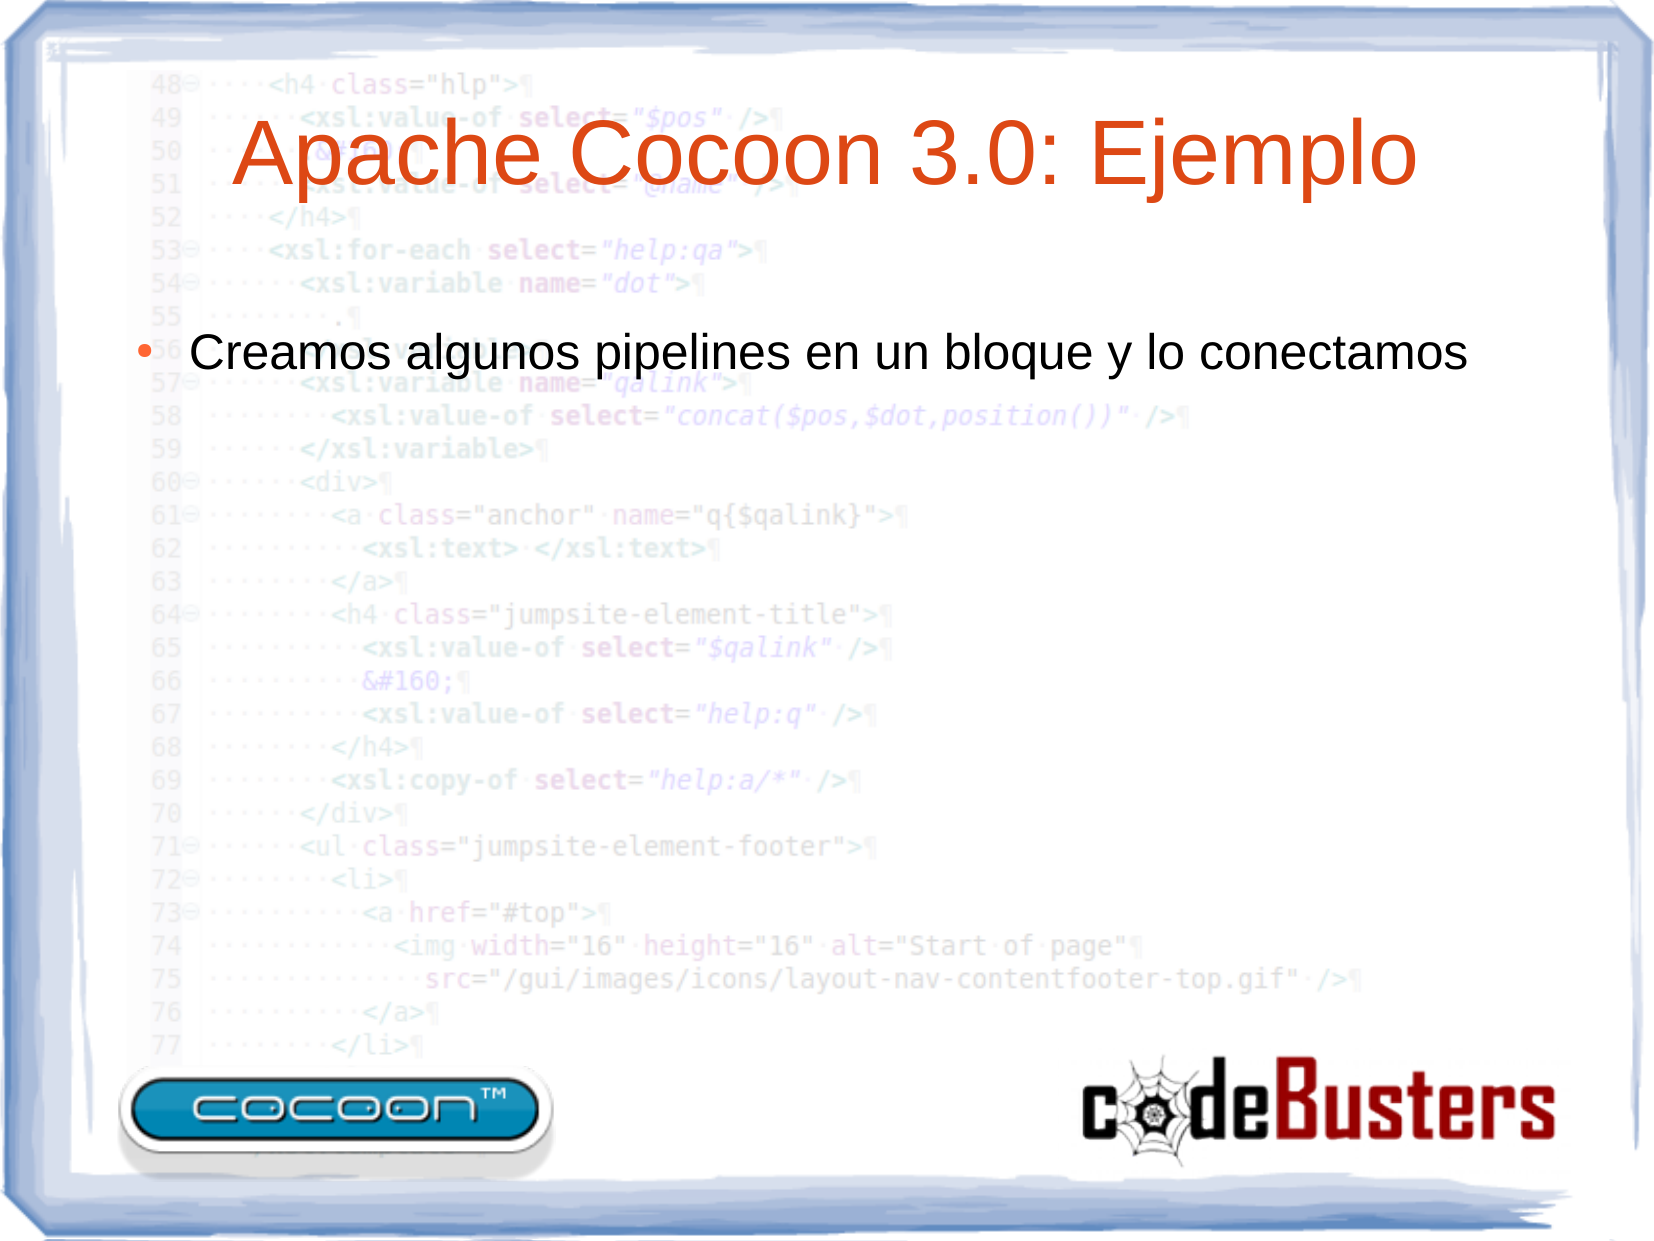

# Apache Cocoon 3.0: Ejemplo
Creamos algunos pipelines en un bloque y lo conectamos